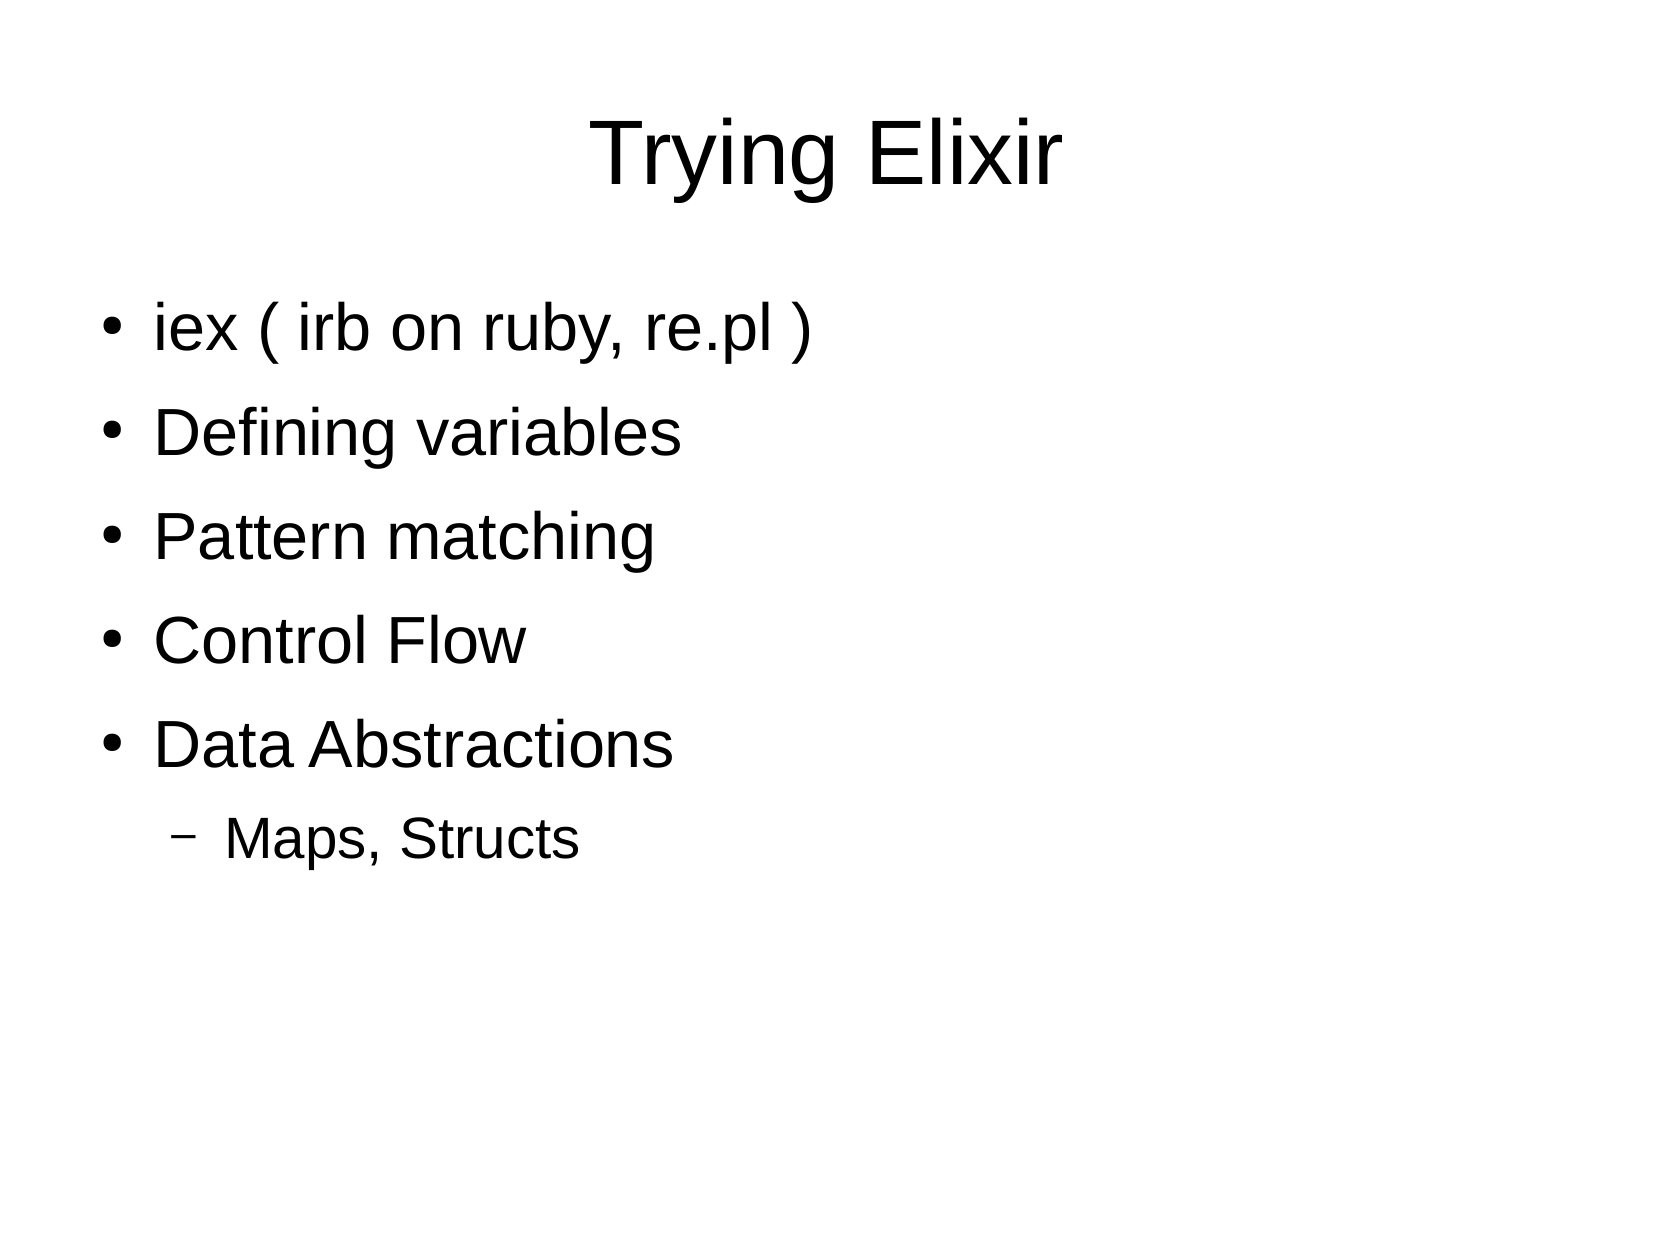

# Trying Elixir
iex ( irb on ruby, re.pl )
Defining variables
Pattern matching
Control Flow
Data Abstractions
Maps, Structs